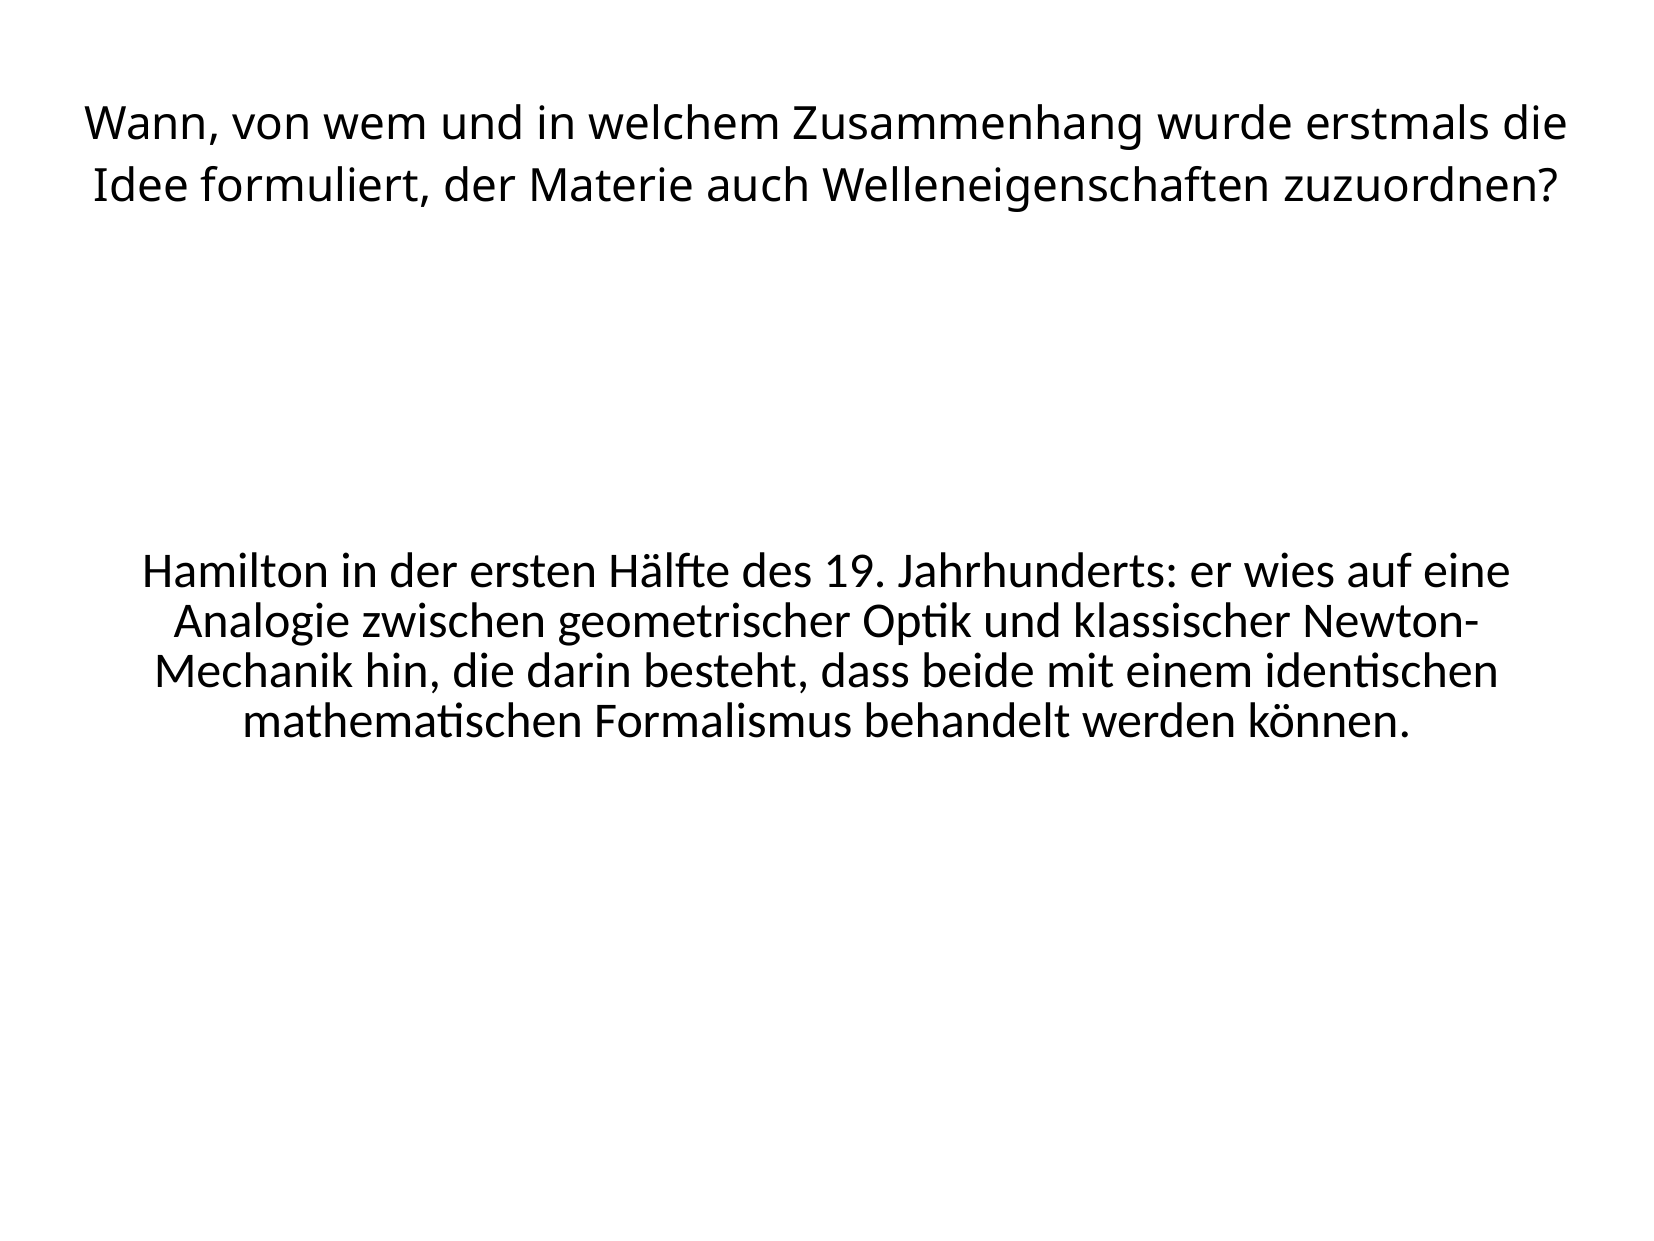

# Wann, von wem und in welchem Zusammenhang wurde erstmals die Idee formuliert, der Materie auch Welleneigenschaften zuzuordnen?
Hamilton in der ersten Hälfte des 19. Jahrhunderts: er wies auf eine Analogie zwischen geometrischer Optik und klassischer Newton-Mechanik hin, die darin besteht, dass beide mit einem identischen mathematischen Formalismus behandelt werden können.